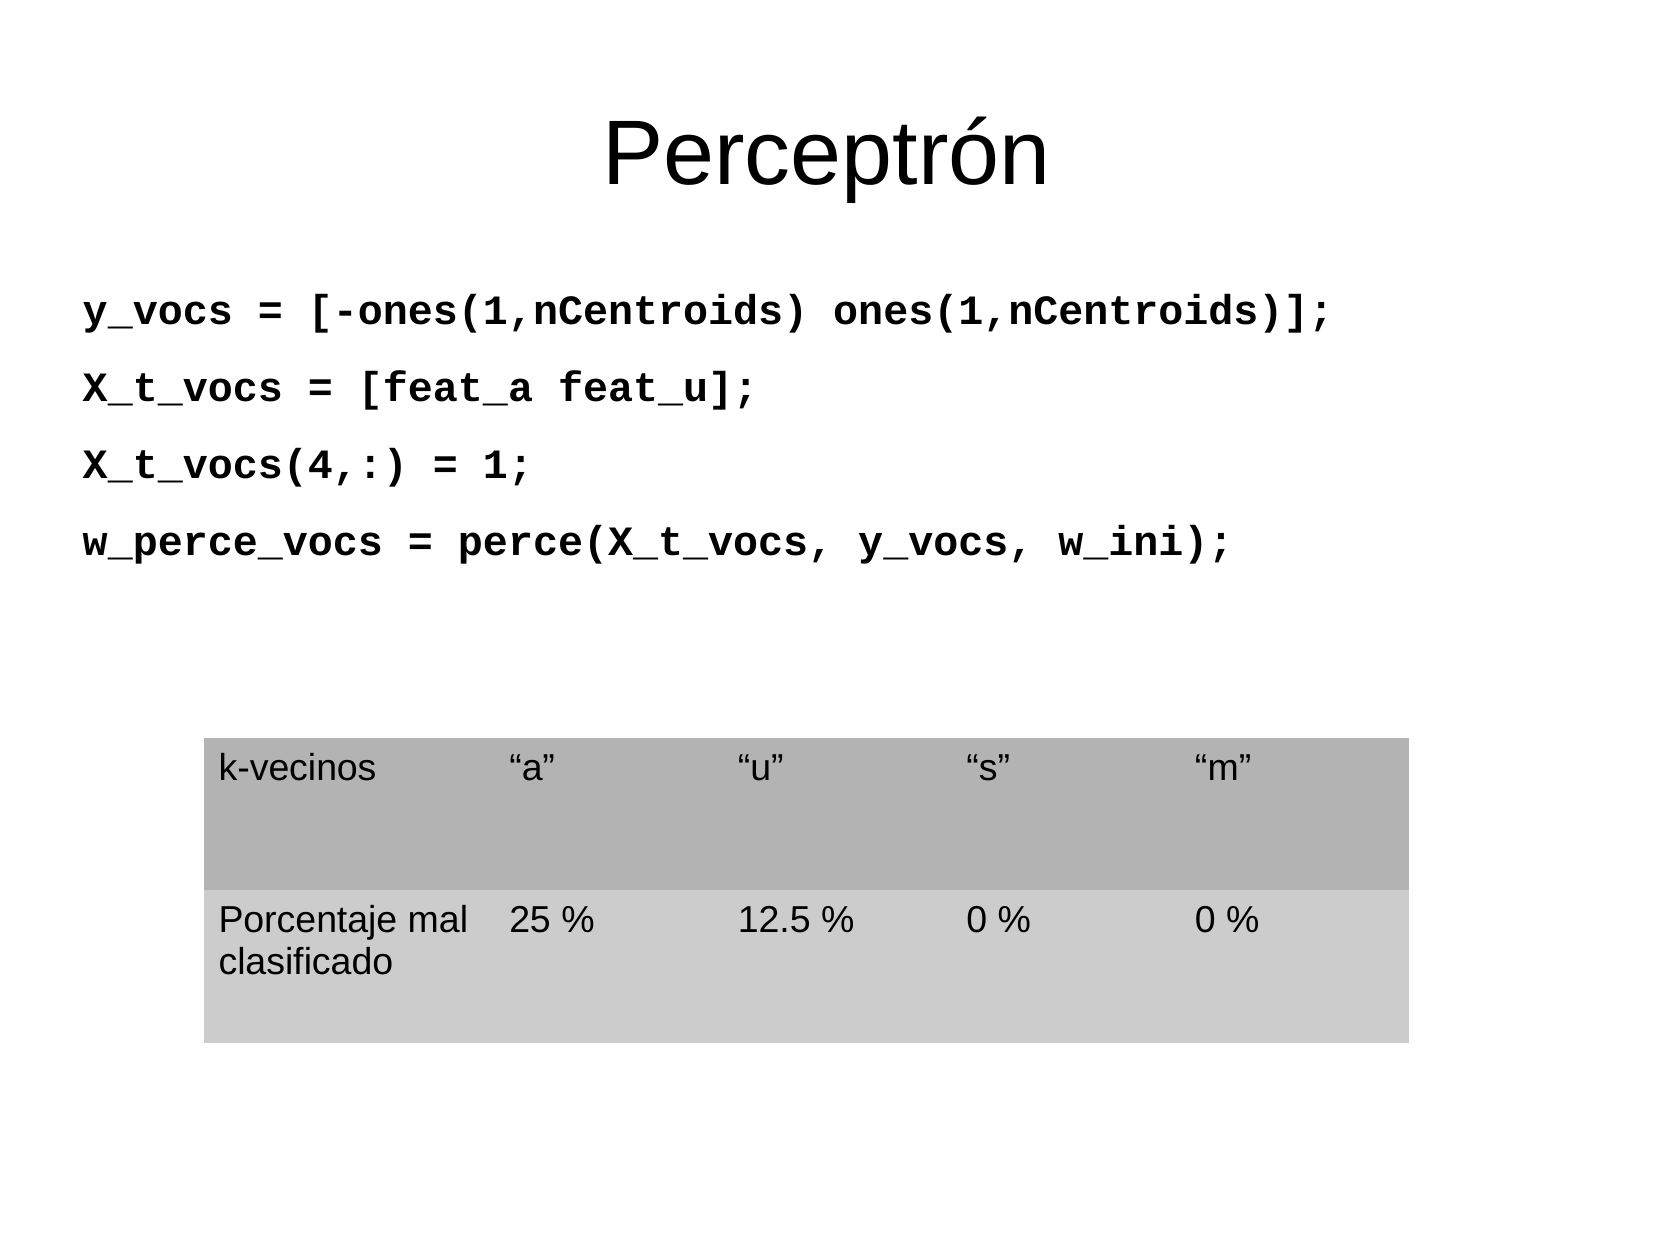

# Perceptrón
y_vocs = [-ones(1,nCentroids) ones(1,nCentroids)];
X_t_vocs = [feat_a feat_u];
X_t_vocs(4,:) = 1;
w_perce_vocs = perce(X_t_vocs, y_vocs, w_ini);
| k-vecinos | “a” | “u” | “s” | “m” |
| --- | --- | --- | --- | --- |
| Porcentaje mal clasificado | 25 % | 12.5 % | 0 % | 0 % |